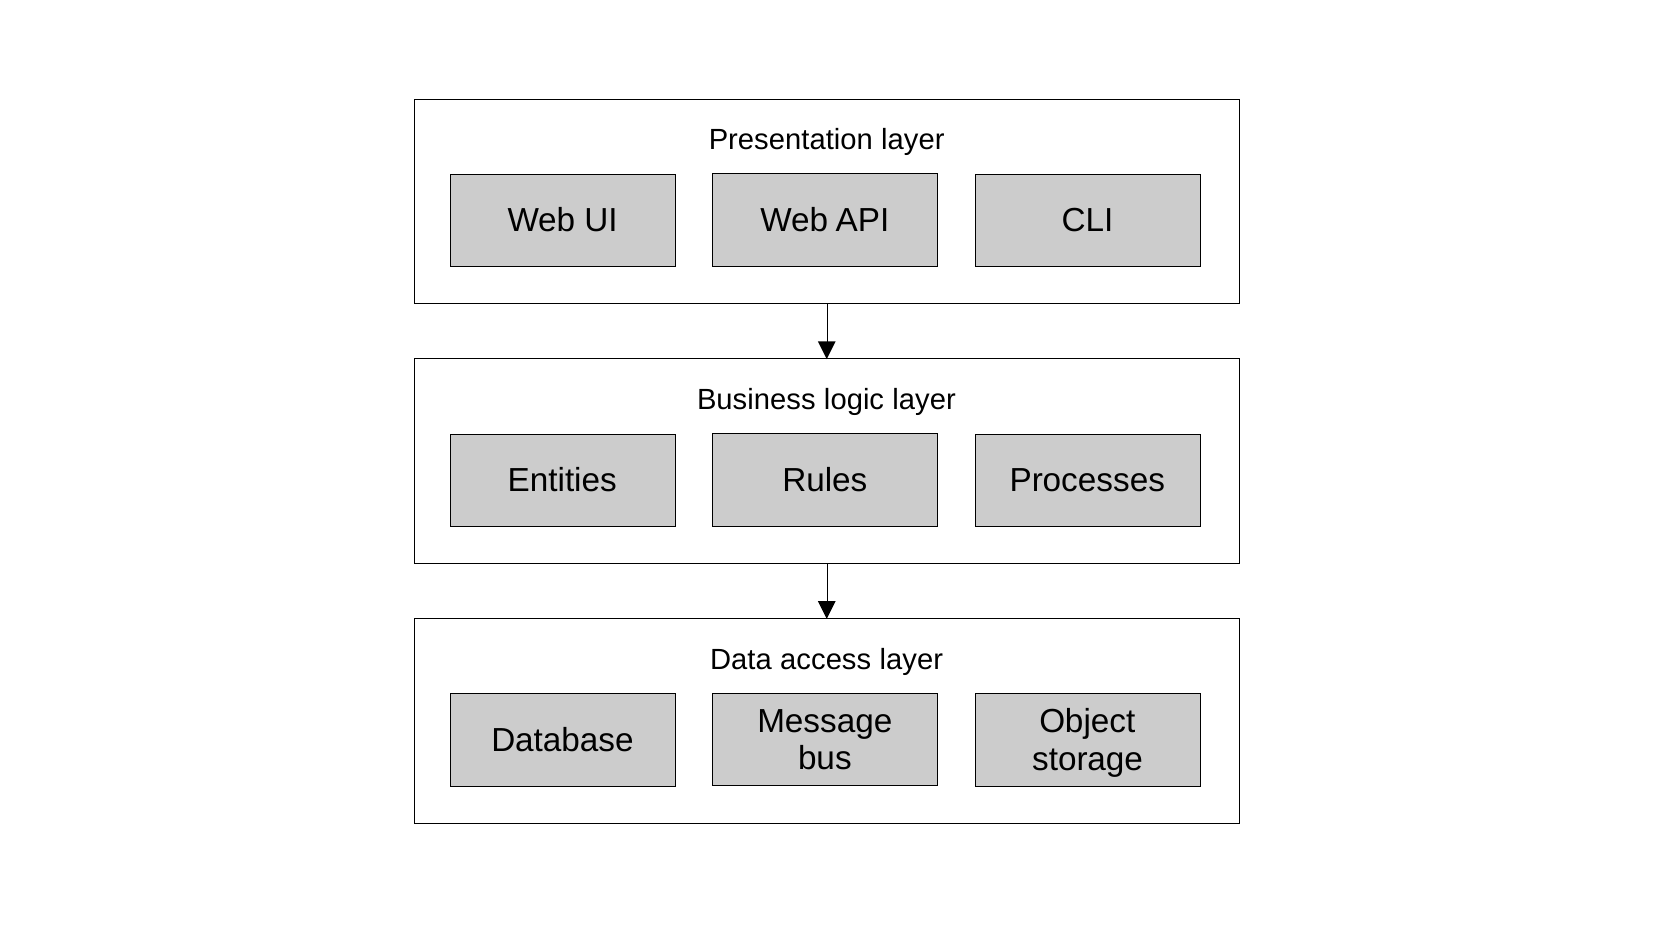

Presentation layer
Web API
Web UI
CLI
Business logic layer
Rules
Entities
Processes
Data access layer
Message bus
Database
Object storage